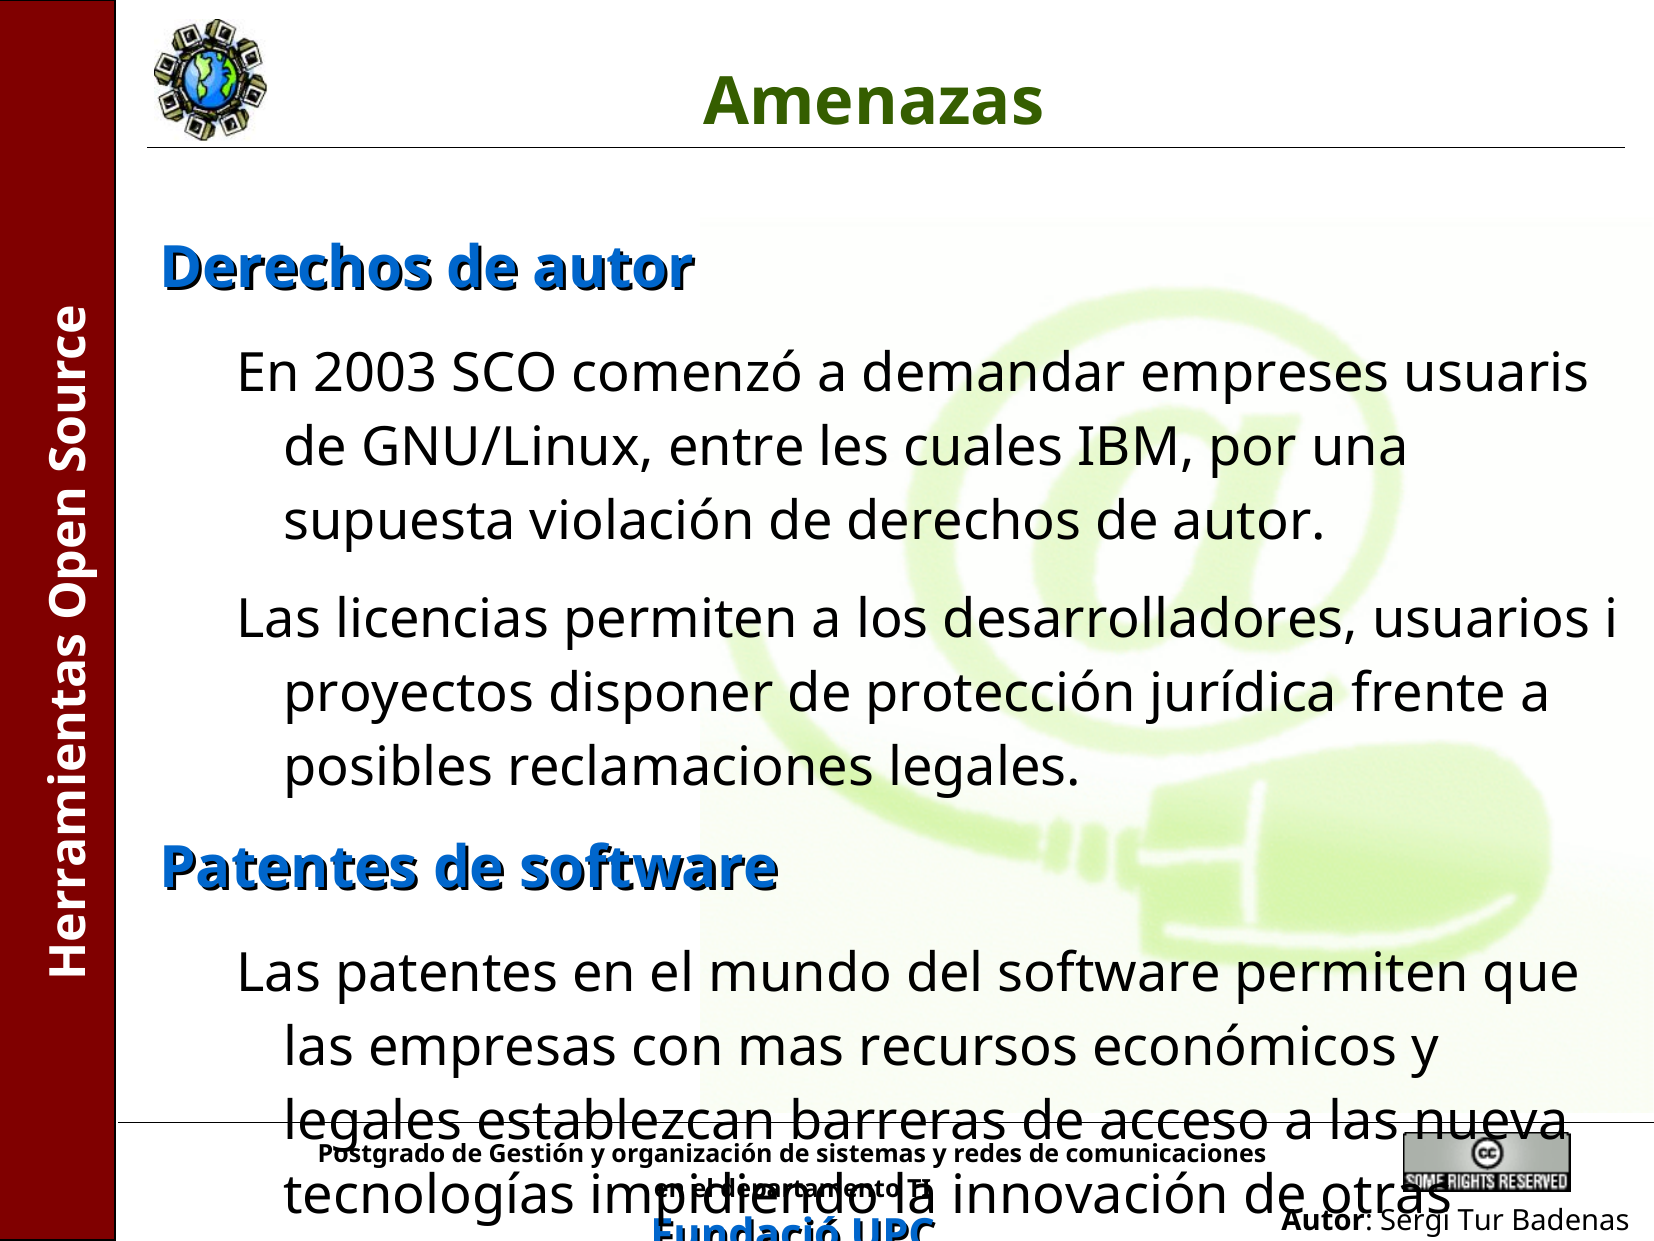

# Amenazas
Derechos de autor
En 2003 SCO comenzó a demandar empreses usuaris de GNU/Linux, entre les cuales IBM, por una supuesta violación de derechos de autor.
Las licencias permiten a los desarrolladores, usuarios i proyectos disponer de protección jurídica frente a posibles reclamaciones legales.
Patentes de software
Las patentes en el mundo del software permiten que las empresas con mas recursos económicos y legales establezcan barreras de acceso a las nueva tecnologías impidiendo la innovación de otras empresas i aumentando innecesariamente los costos de desarrollo de software